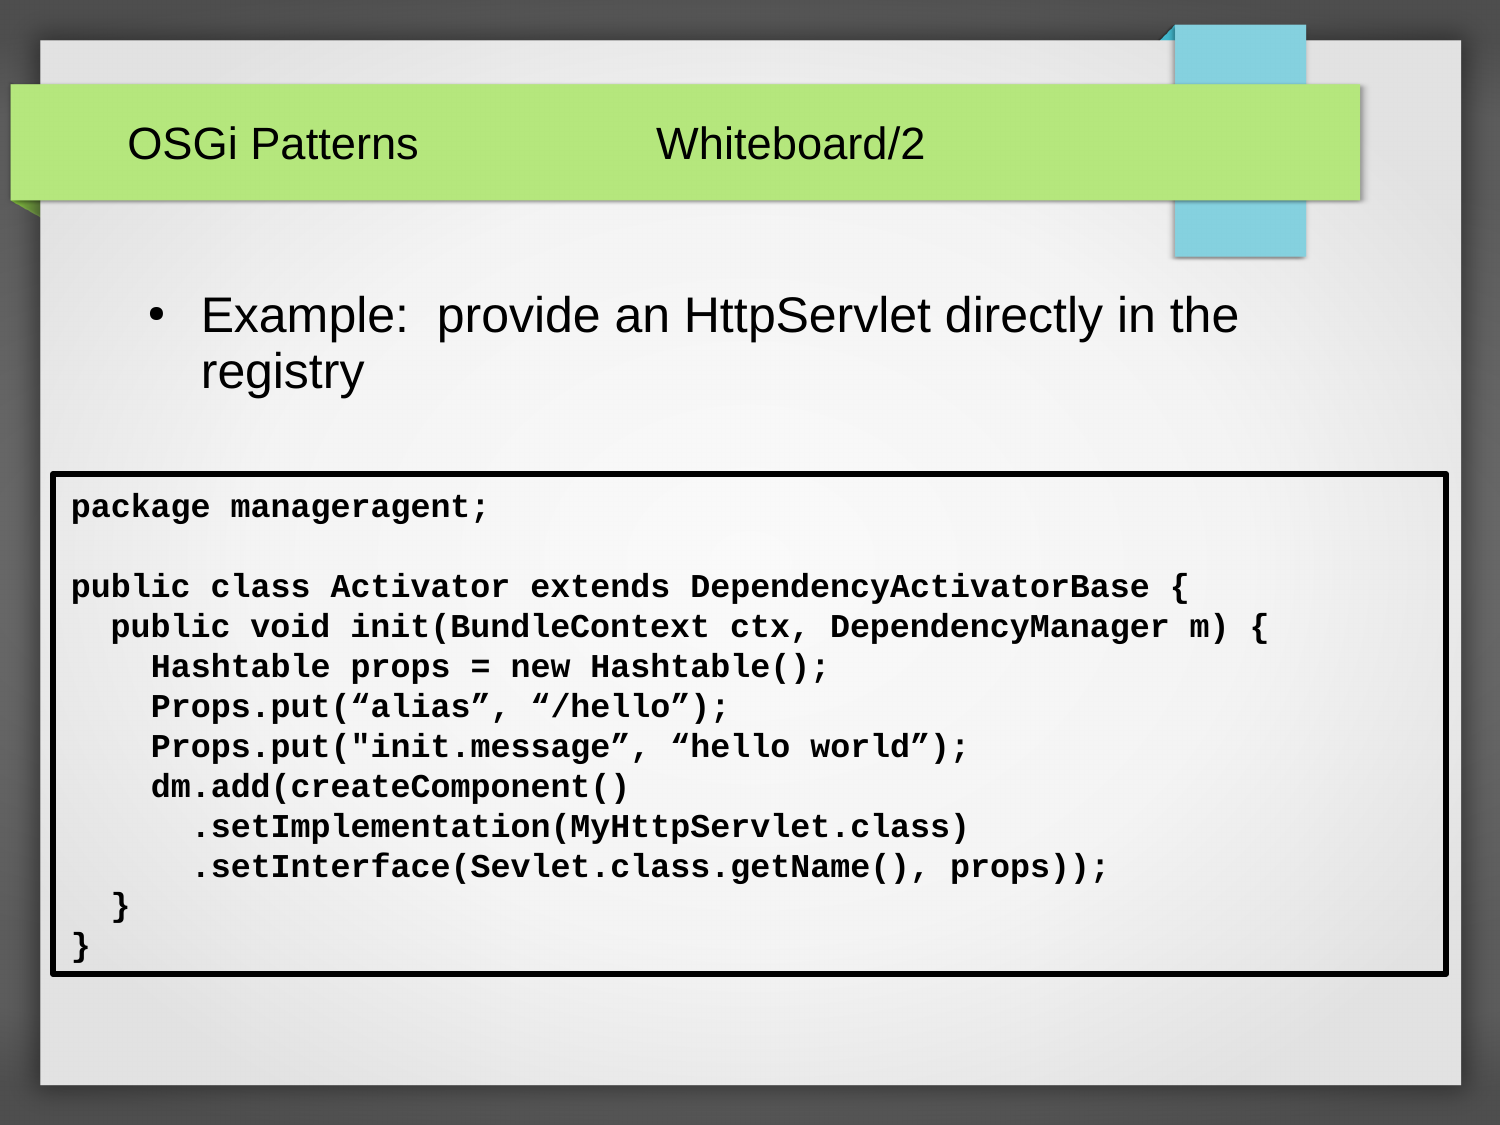

# OSGi Patterns Whiteboard/2
Example: provide an HttpServlet directly in the registry
package manageragent;
public class Activator extends DependencyActivatorBase {
 public void init(BundleContext ctx, DependencyManager m) {
 Hashtable props = new Hashtable();
 Props.put(“alias”, “/hello”);
 Props.put("init.message”, “hello world”);
 dm.add(createComponent()
 .setImplementation(MyHttpServlet.class)
 .setInterface(Sevlet.class.getName(), props));
 }
}